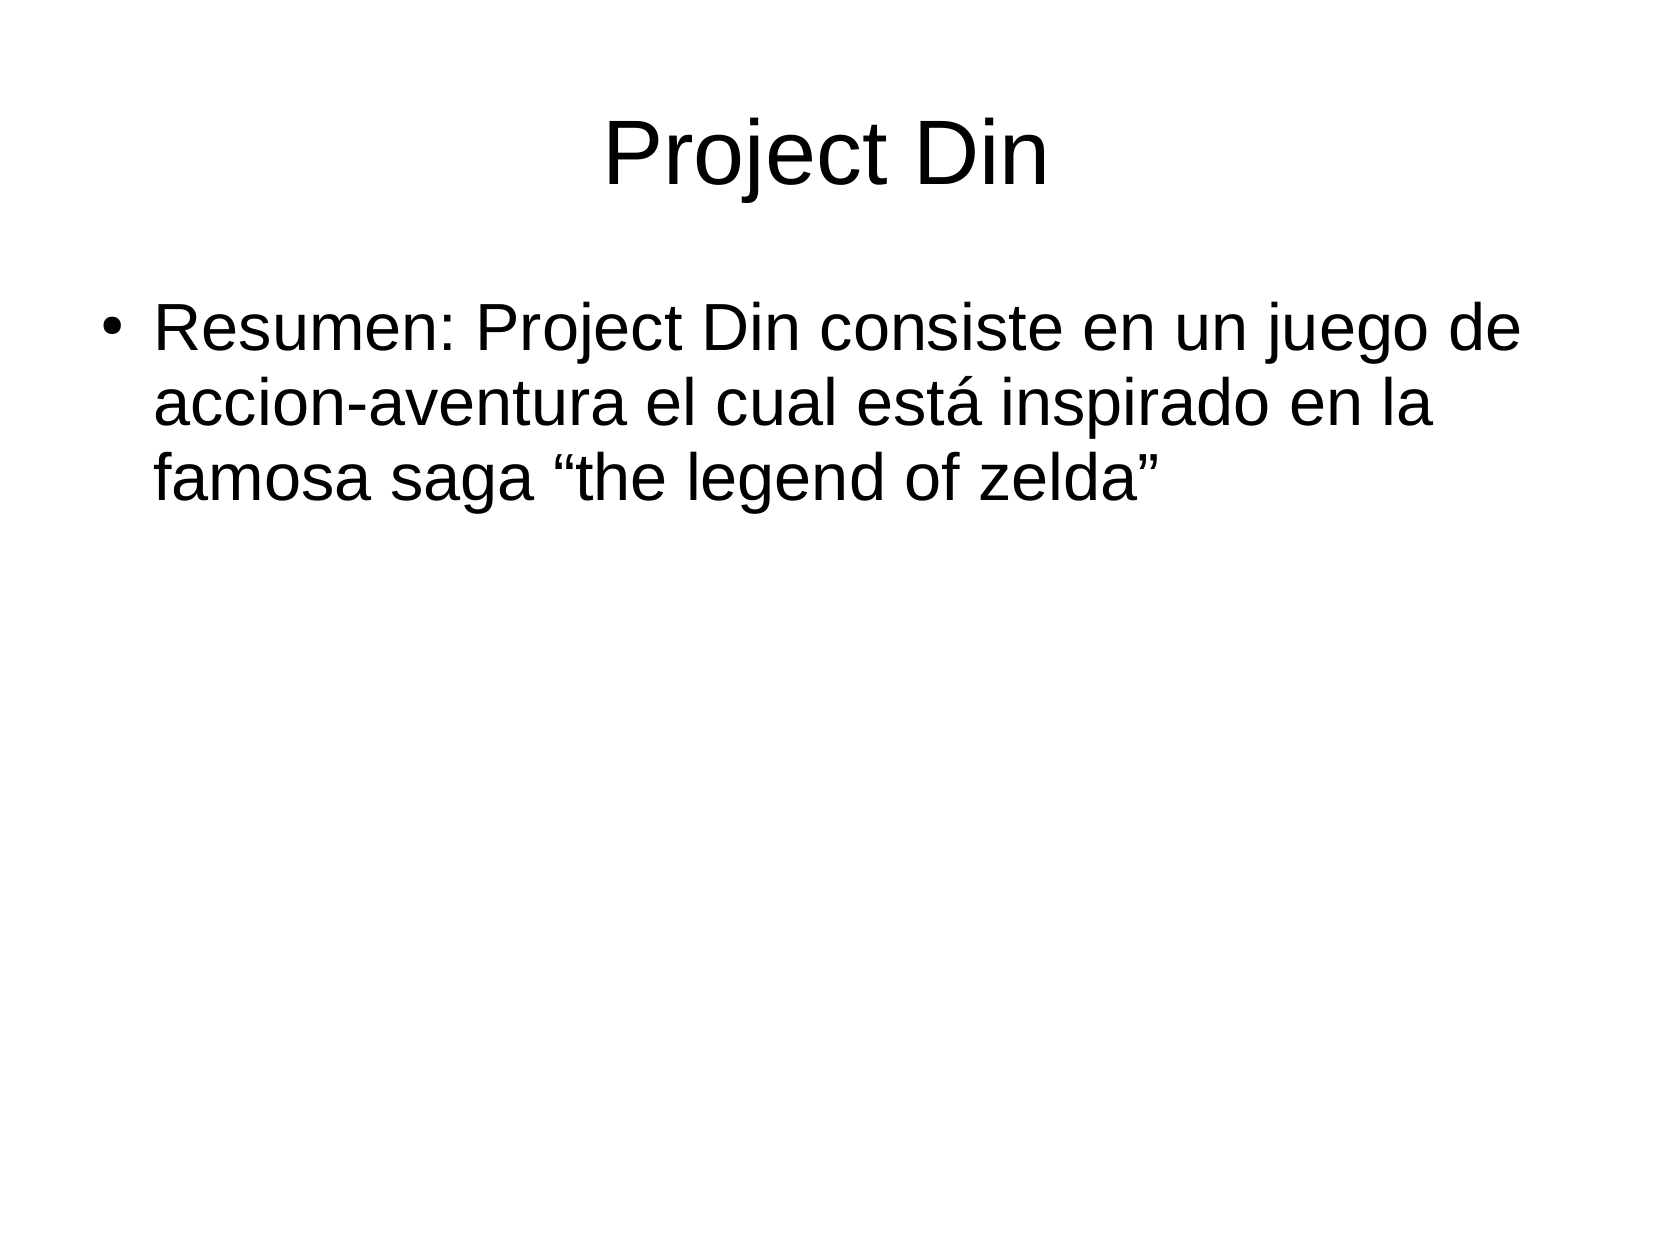

# Project Din
Resumen: Project Din consiste en un juego de accion-aventura el cual está inspirado en la famosa saga “the legend of zelda”